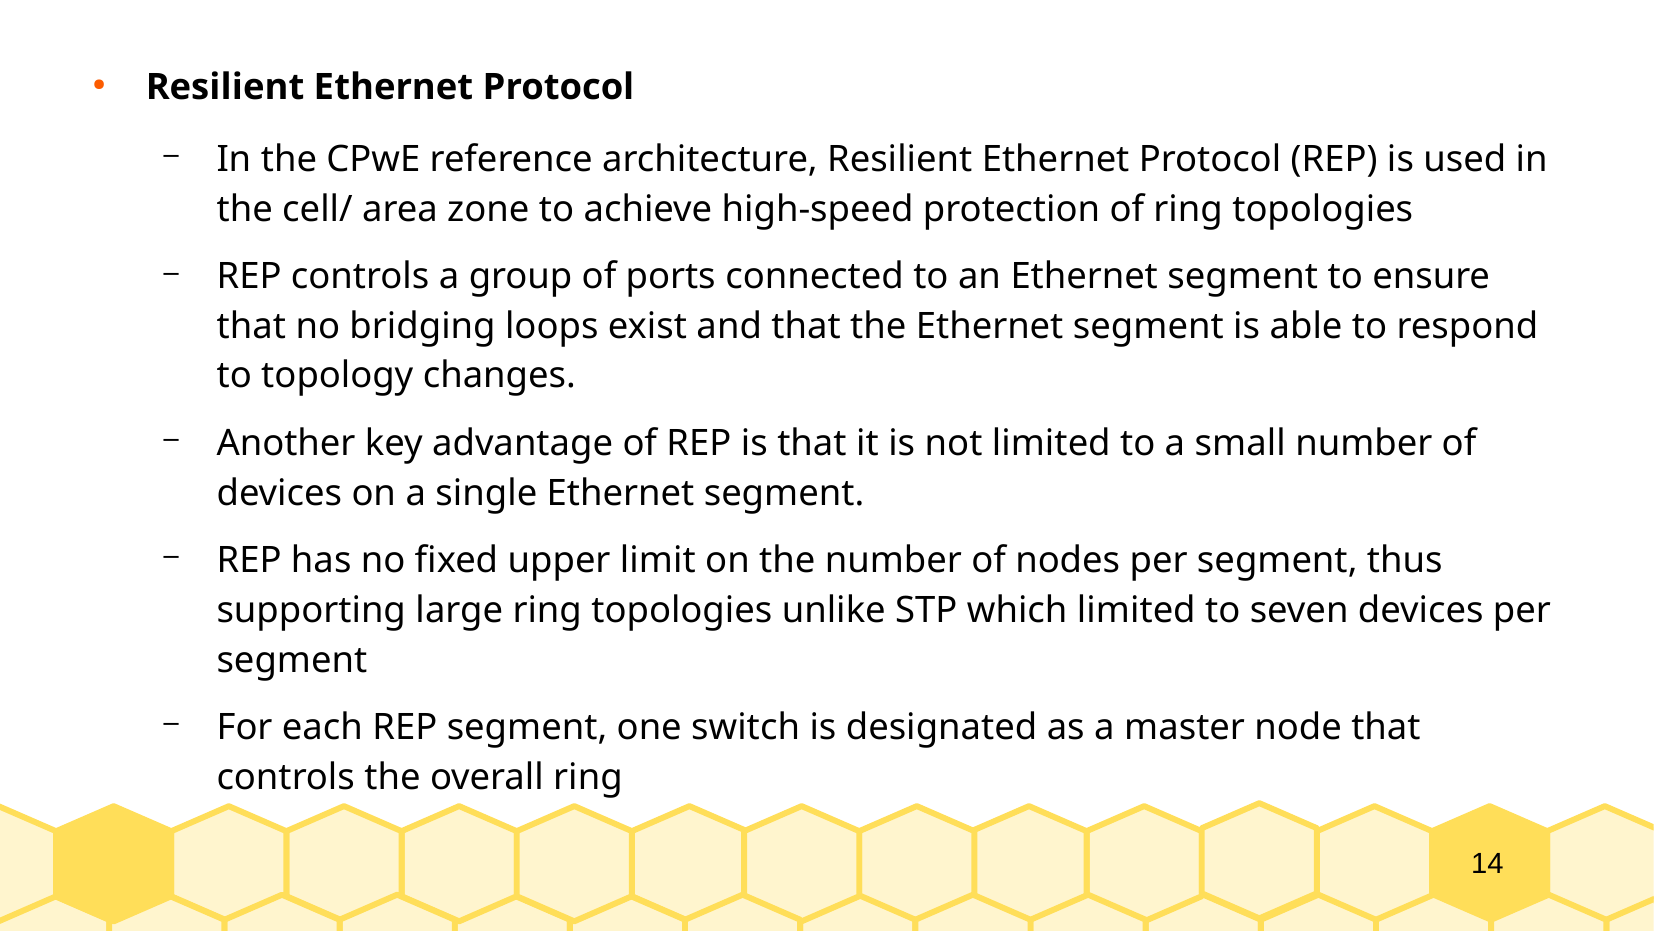

# Resilient Ethernet Protocol
In the CPwE reference architecture, Resilient Ethernet Protocol (REP) is used in the cell/ area zone to achieve high-speed protection of ring topologies
REP controls a group of ports connected to an Ethernet segment to ensure that no bridging loops exist and that the Ethernet segment is able to respond to topology changes.
Another key advantage of REP is that it is not limited to a small number of devices on a single Ethernet segment.
REP has no fixed upper limit on the number of nodes per segment, thus supporting large ring topologies unlike STP which limited to seven devices per segment
For each REP segment, one switch is designated as a master node that controls the overall ring